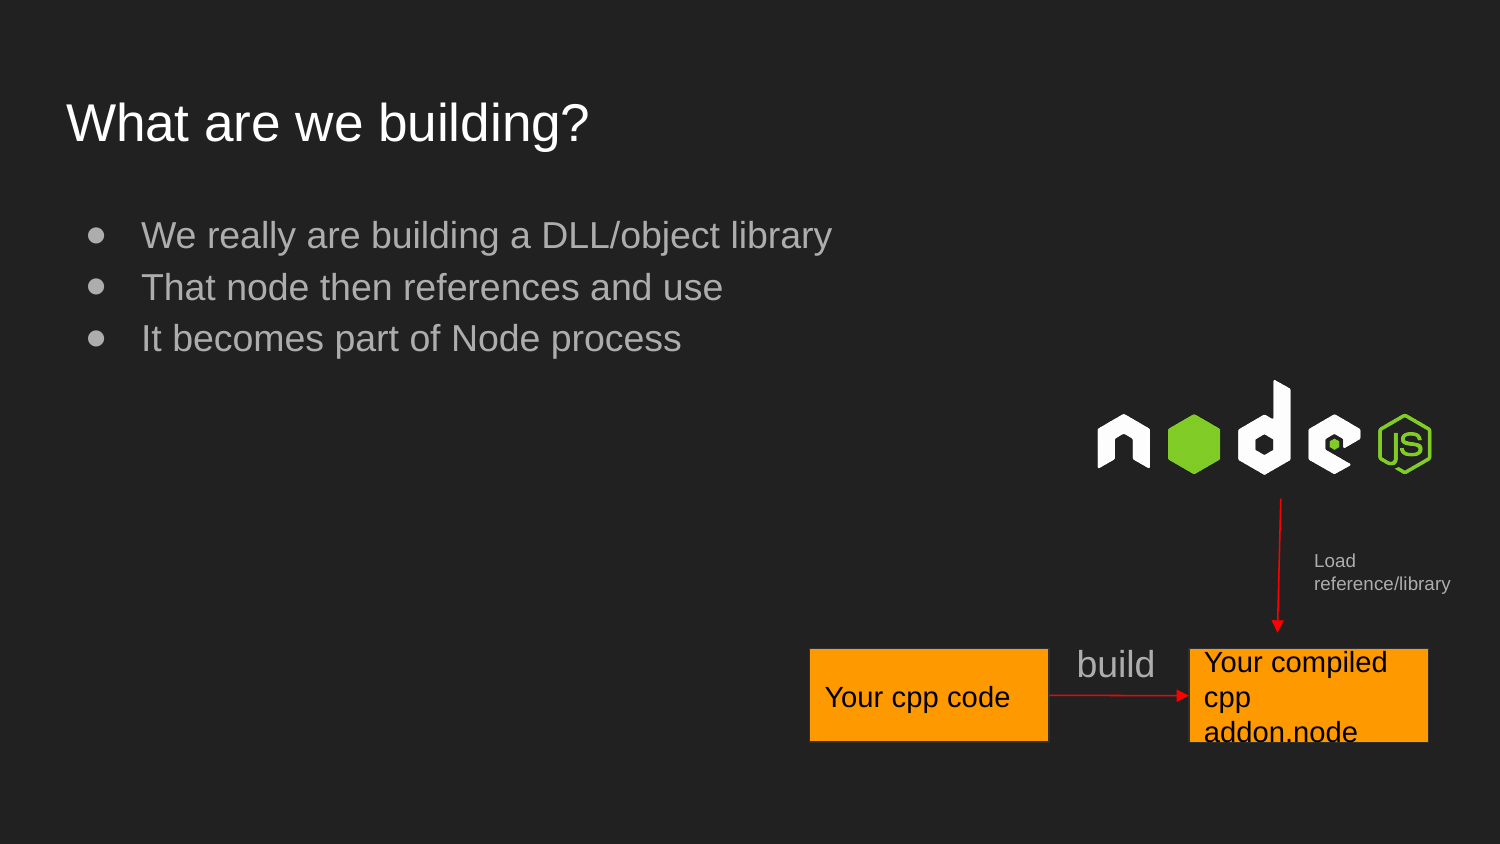

# What are we building?
We really are building a DLL/object library
That node then references and use
It becomes part of Node process
Load reference/library
build
Your cpp code
Your compiled cpp addon.node